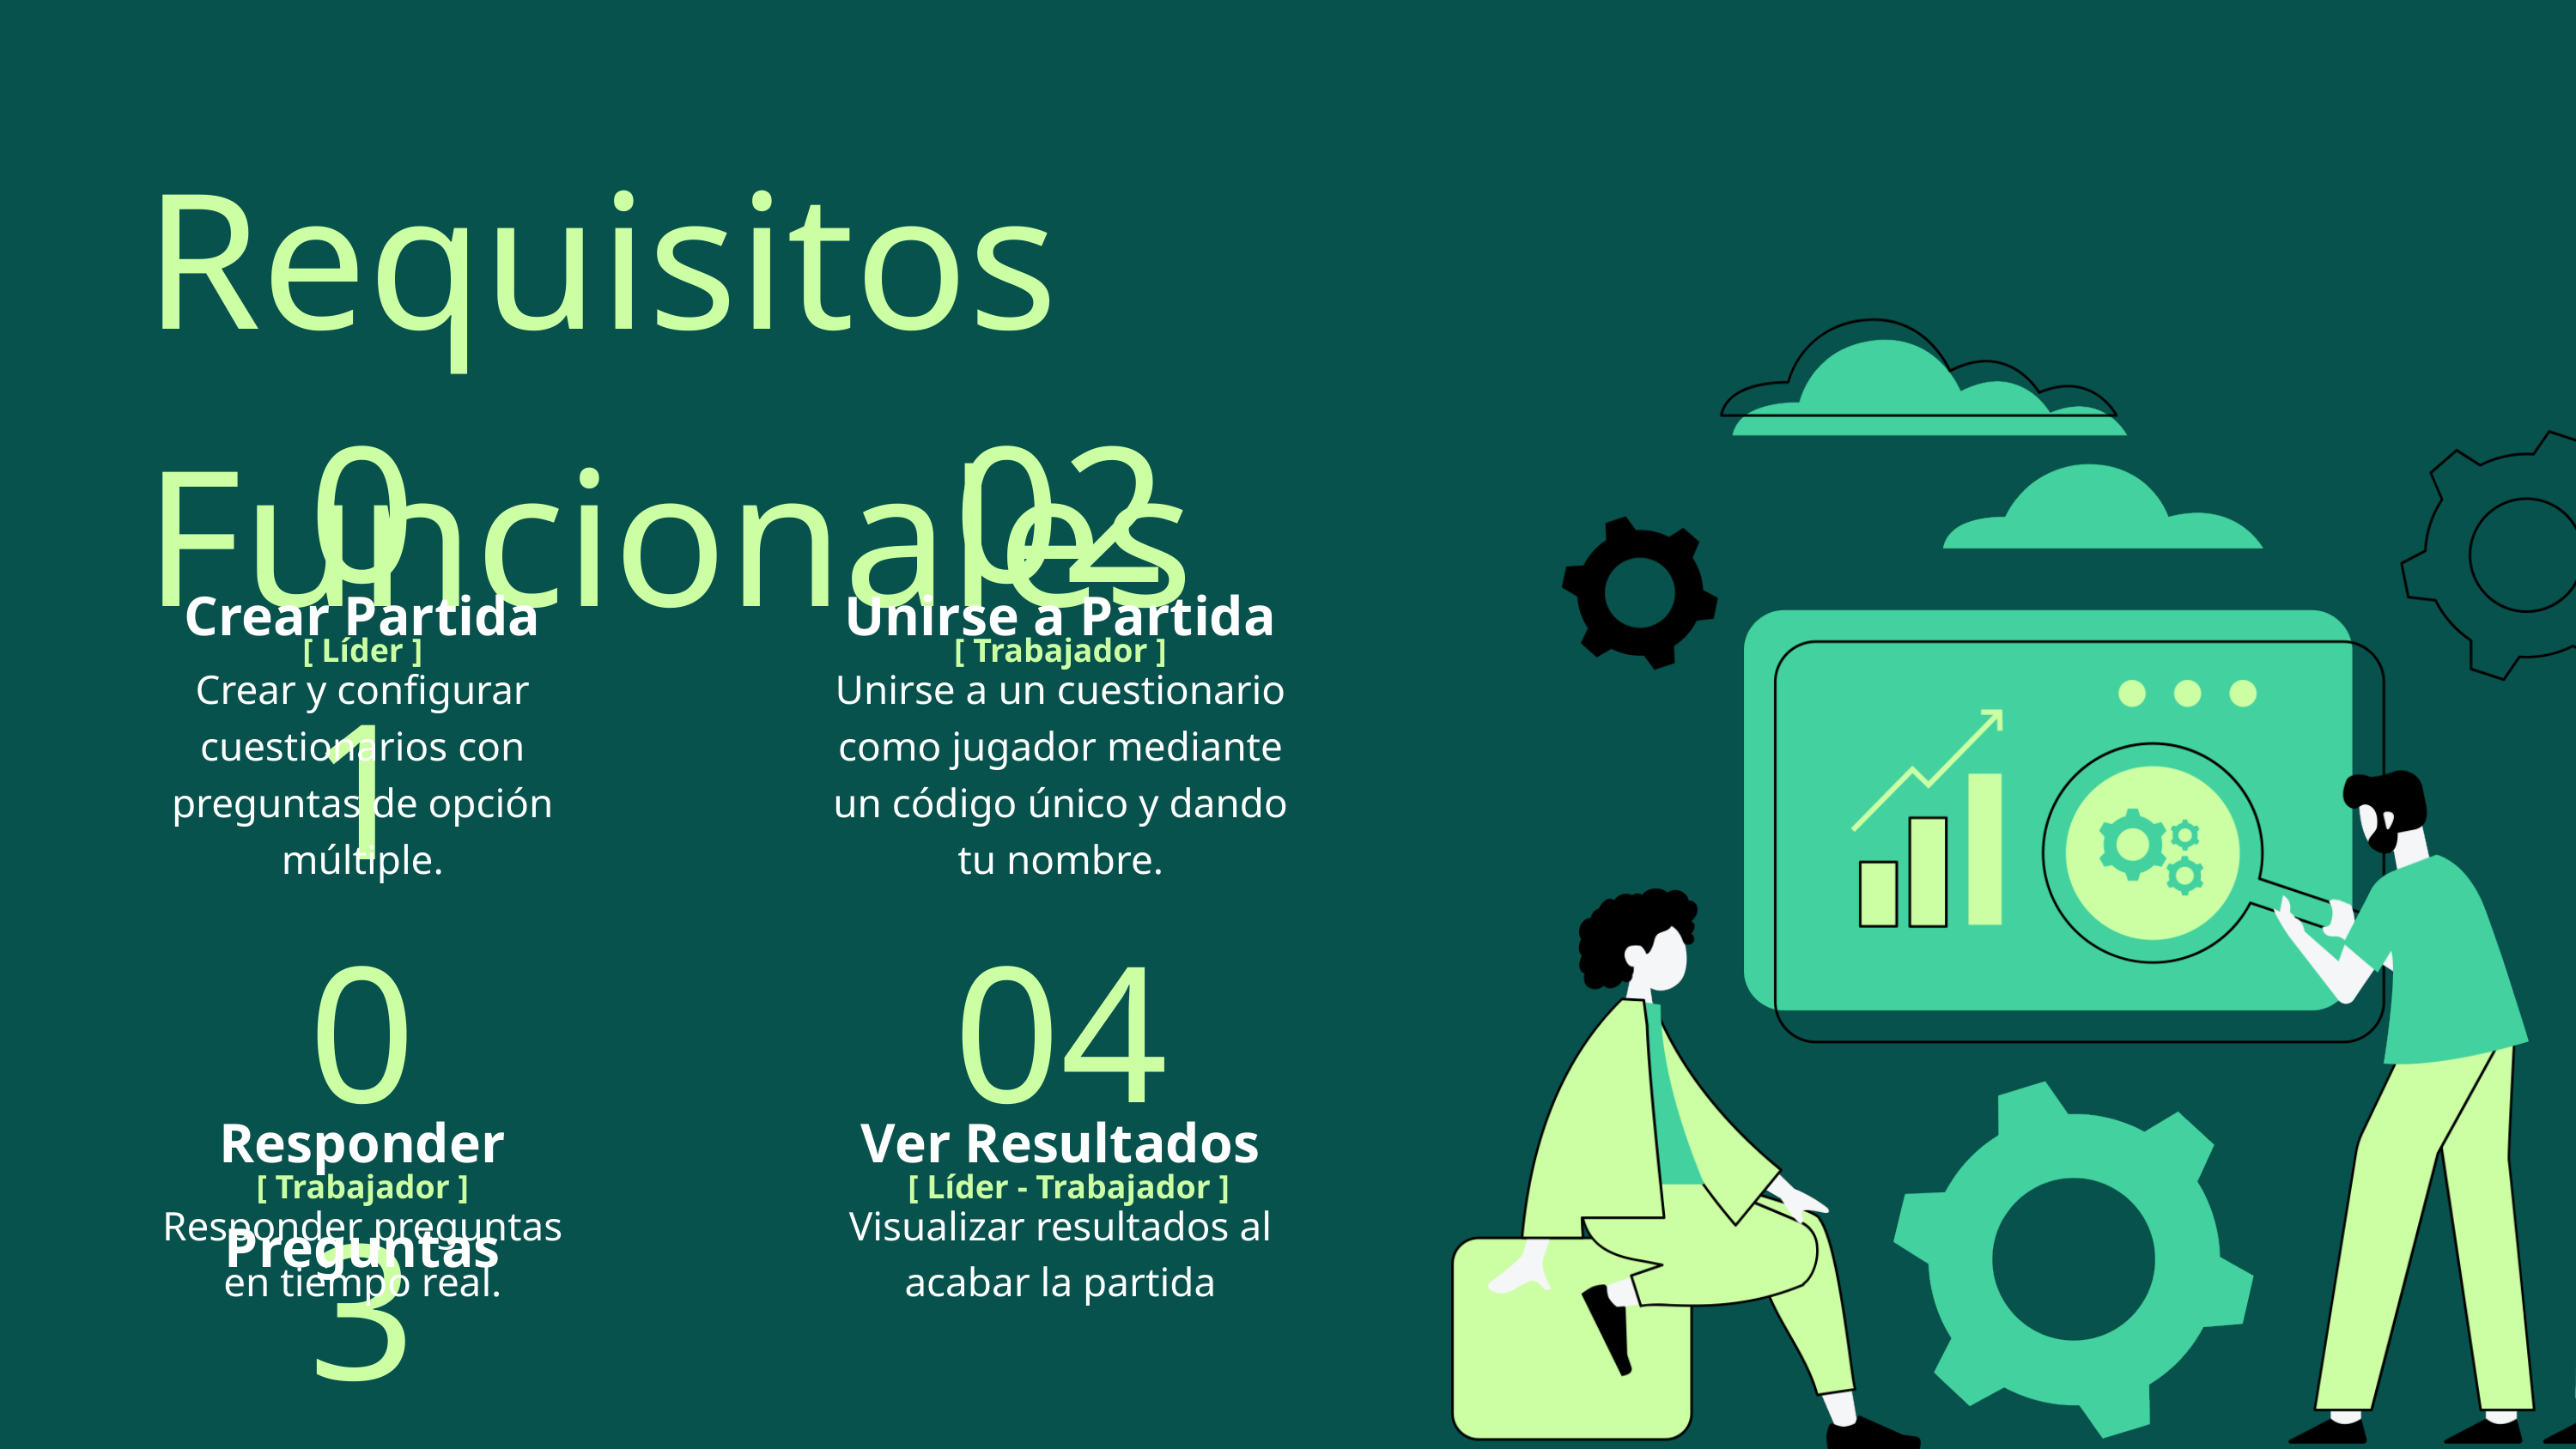

Requisitos Funcionales
01
02
Crear Partida
Unirse a Partida
[ Líder ]
[ Trabajador ]
Crear y configurar cuestionarios con preguntas de opción múltiple.
Unirse a un cuestionario como jugador mediante un código único y dando tu nombre.
03
04
Responder Preguntas
Ver Resultados
[ Trabajador ]
 [ Líder - Trabajador ]
Responder preguntas en tiempo real.
Visualizar resultados al acabar la partida